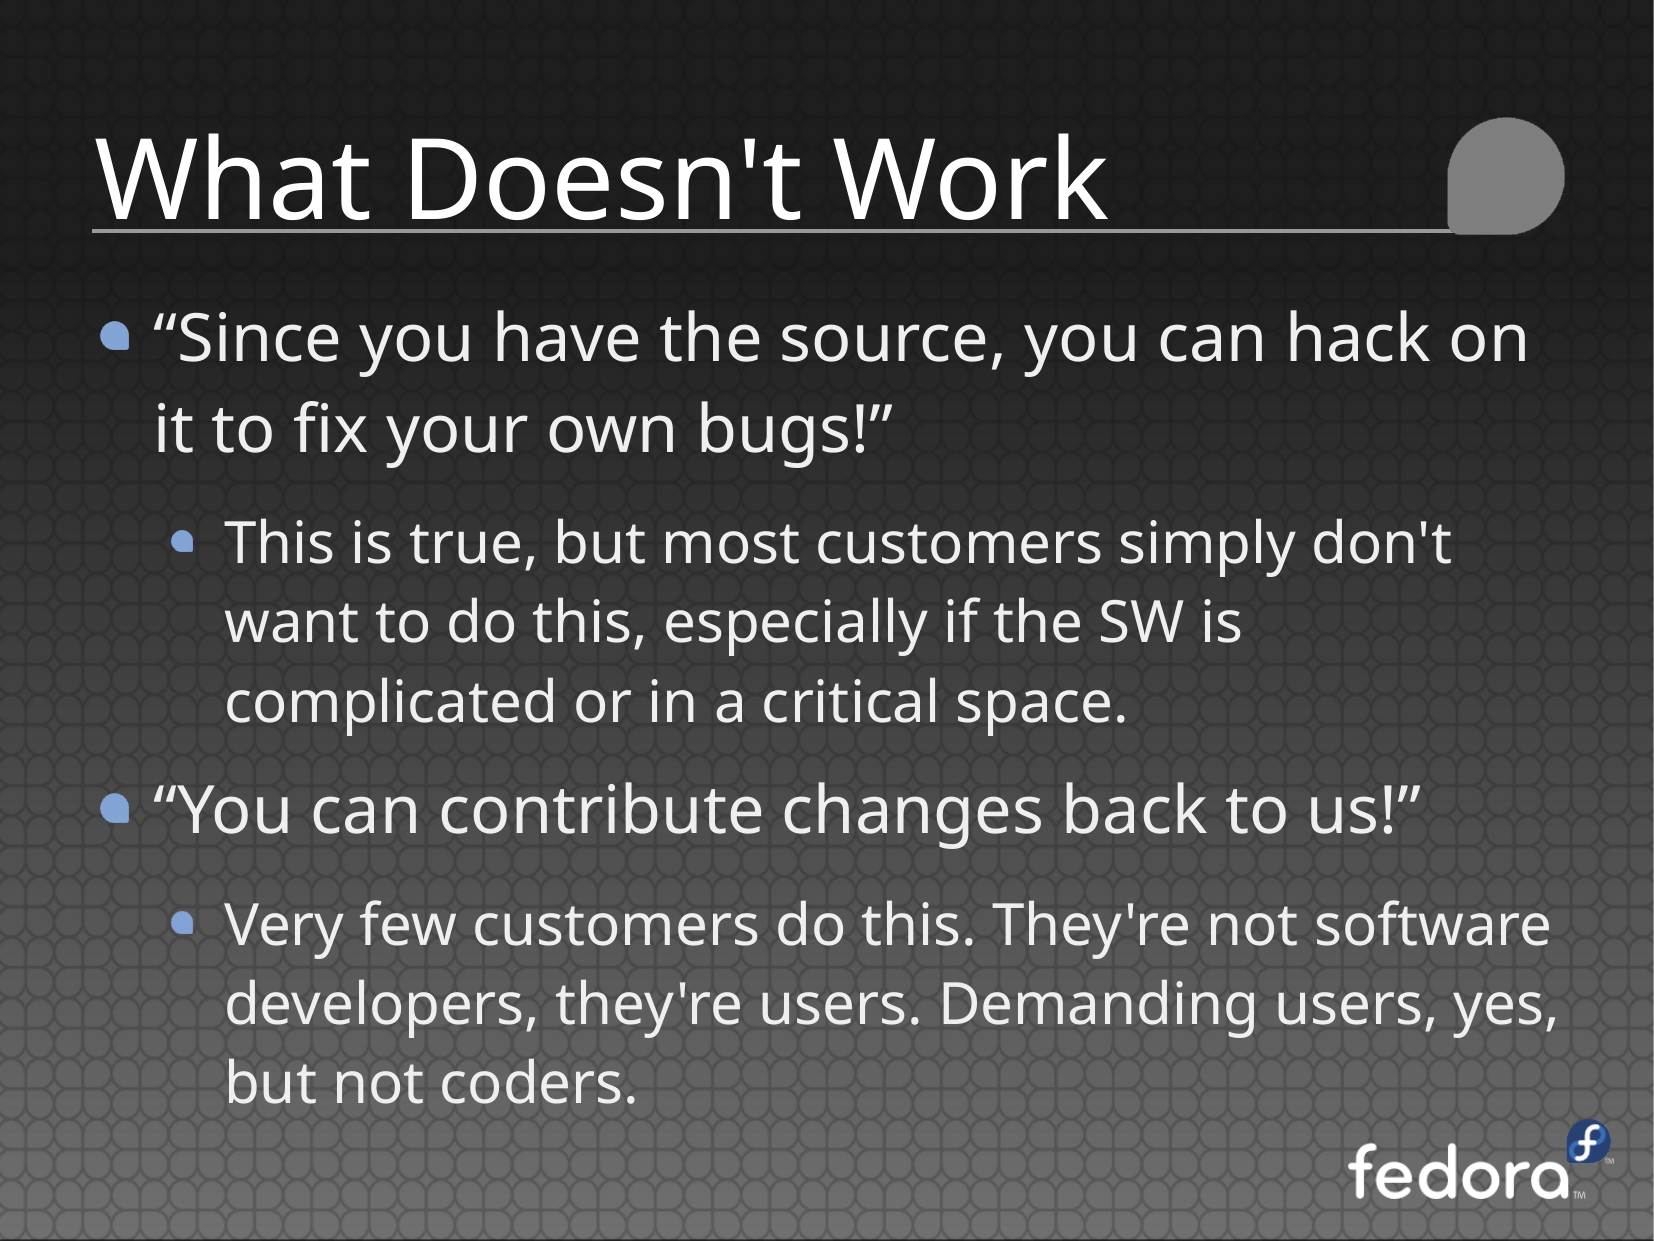

What Doesn't Work
# “Since you have the source, you can hack on it to fix your own bugs!”
This is true, but most customers simply don't want to do this, especially if the SW is complicated or in a critical space.
“You can contribute changes back to us!”
Very few customers do this. They're not software developers, they're users. Demanding users, yes, but not coders.